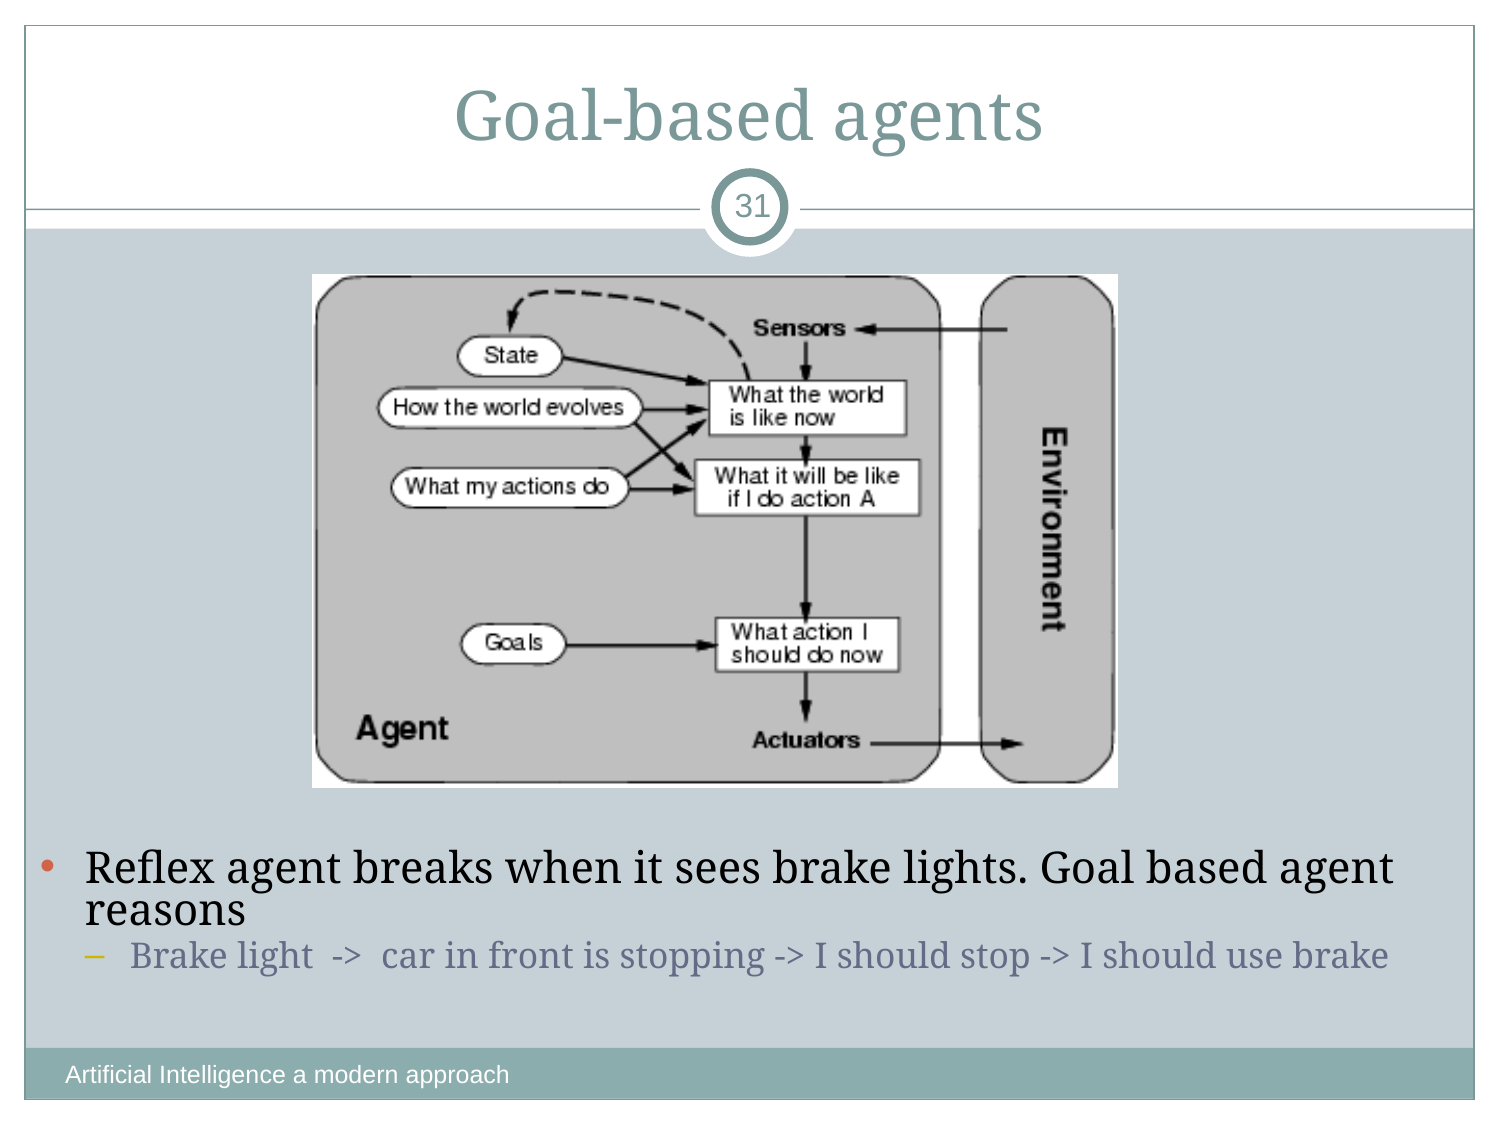

# Goal-based agents
Reflex agent breaks when it sees brake lights. Goal based agent reasons
Brake light -> car in front is stopping -> I should stop -> I should use brake
Artificial Intelligence a modern approach